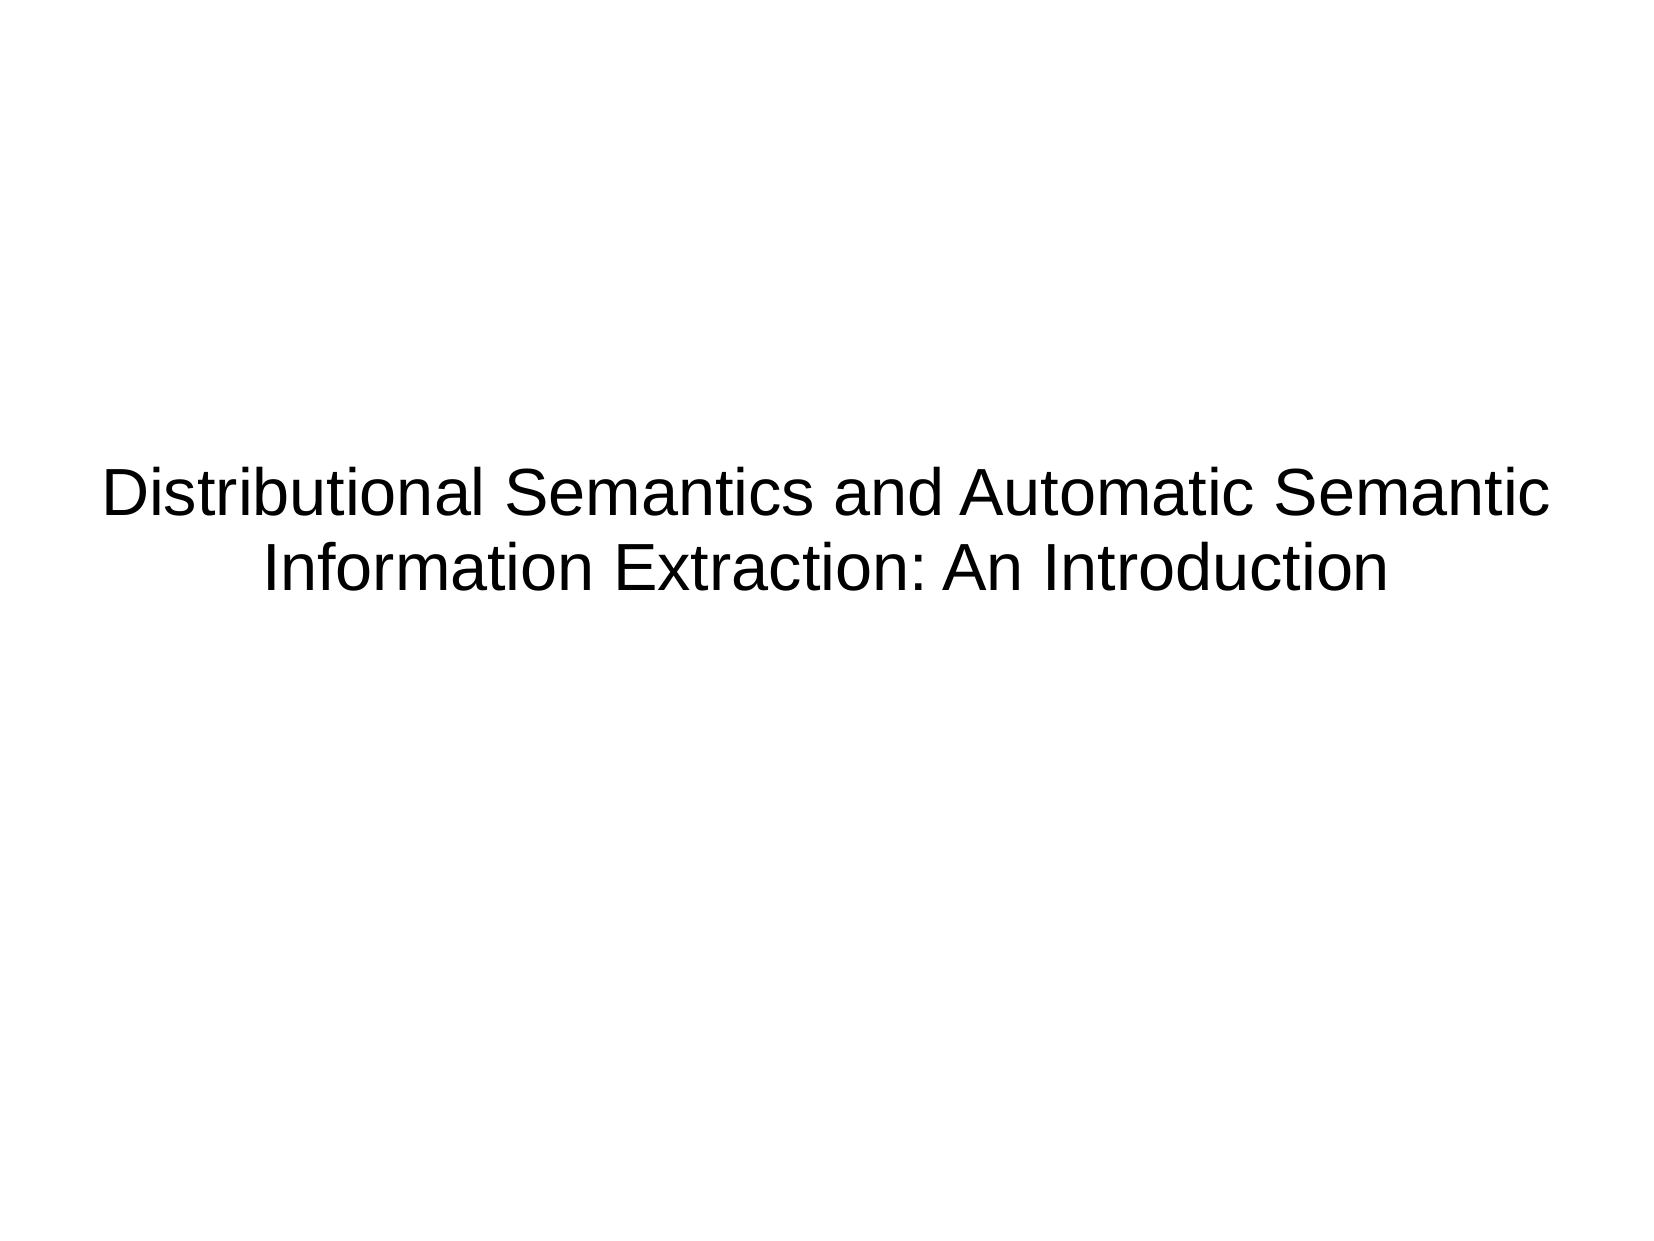

# Distributional Semantics and Automatic Semantic Information Extraction: An Introduction